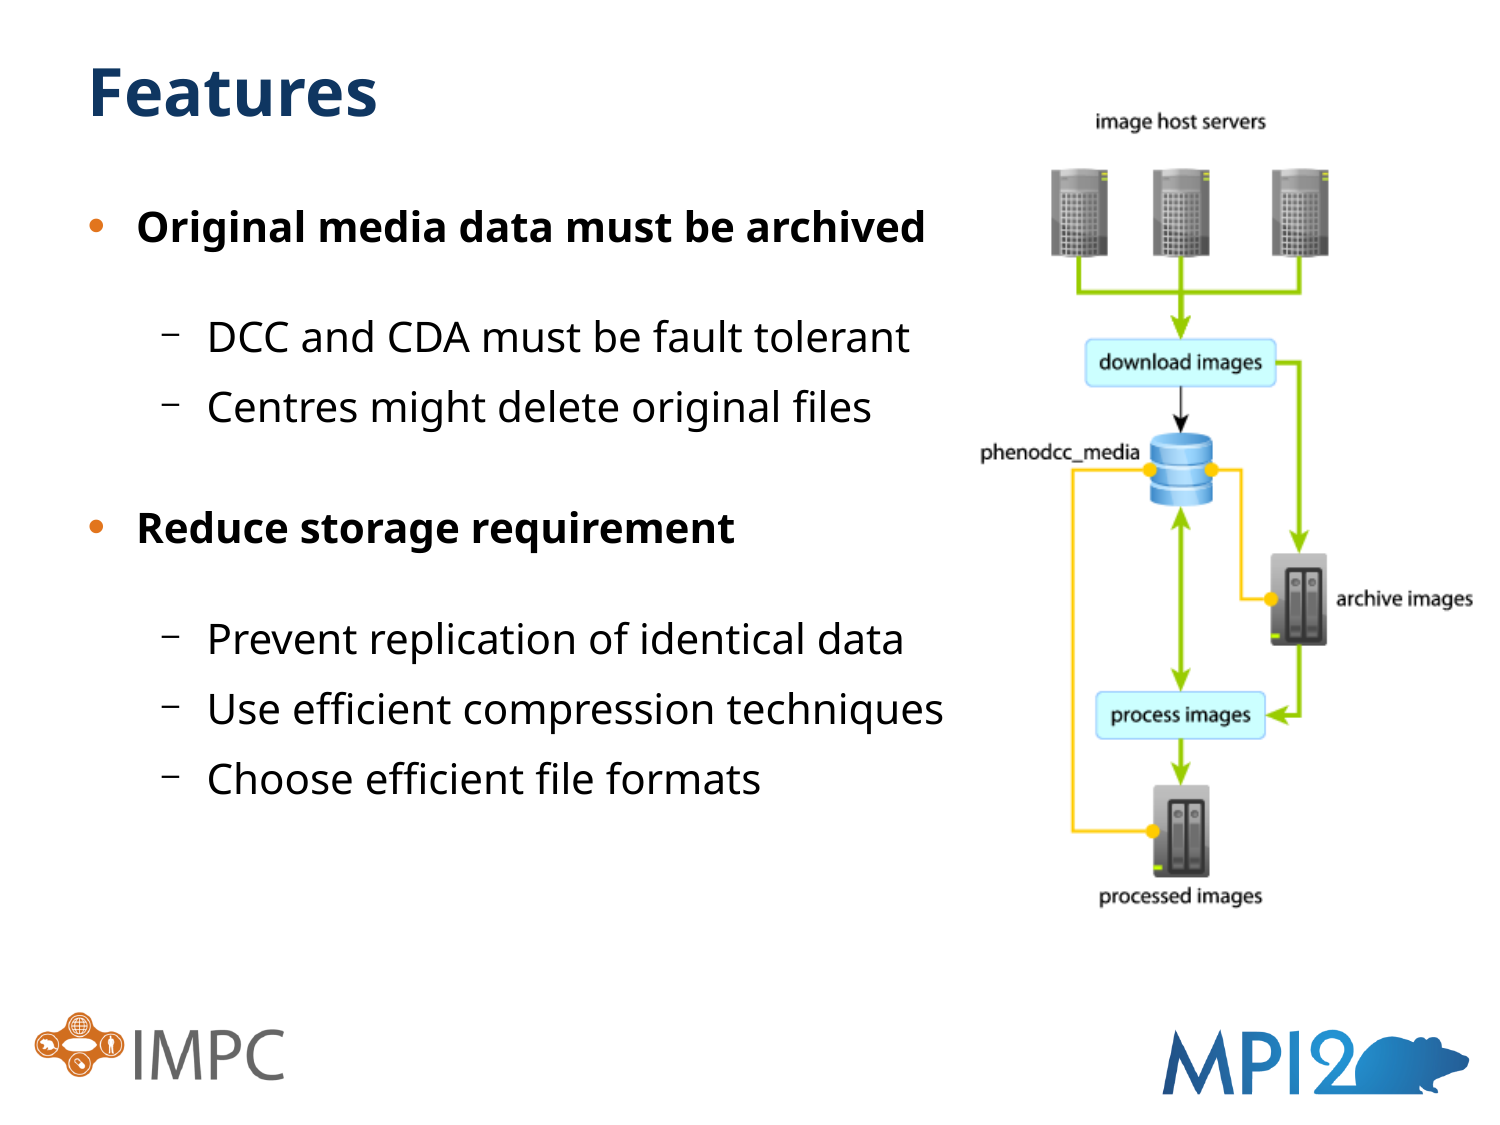

# Features
Original media data must be archived
DCC and CDA must be fault tolerant
Centres might delete original files
Reduce storage requirement
Prevent replication of identical data
Use efficient compression techniques
Choose efficient file formats